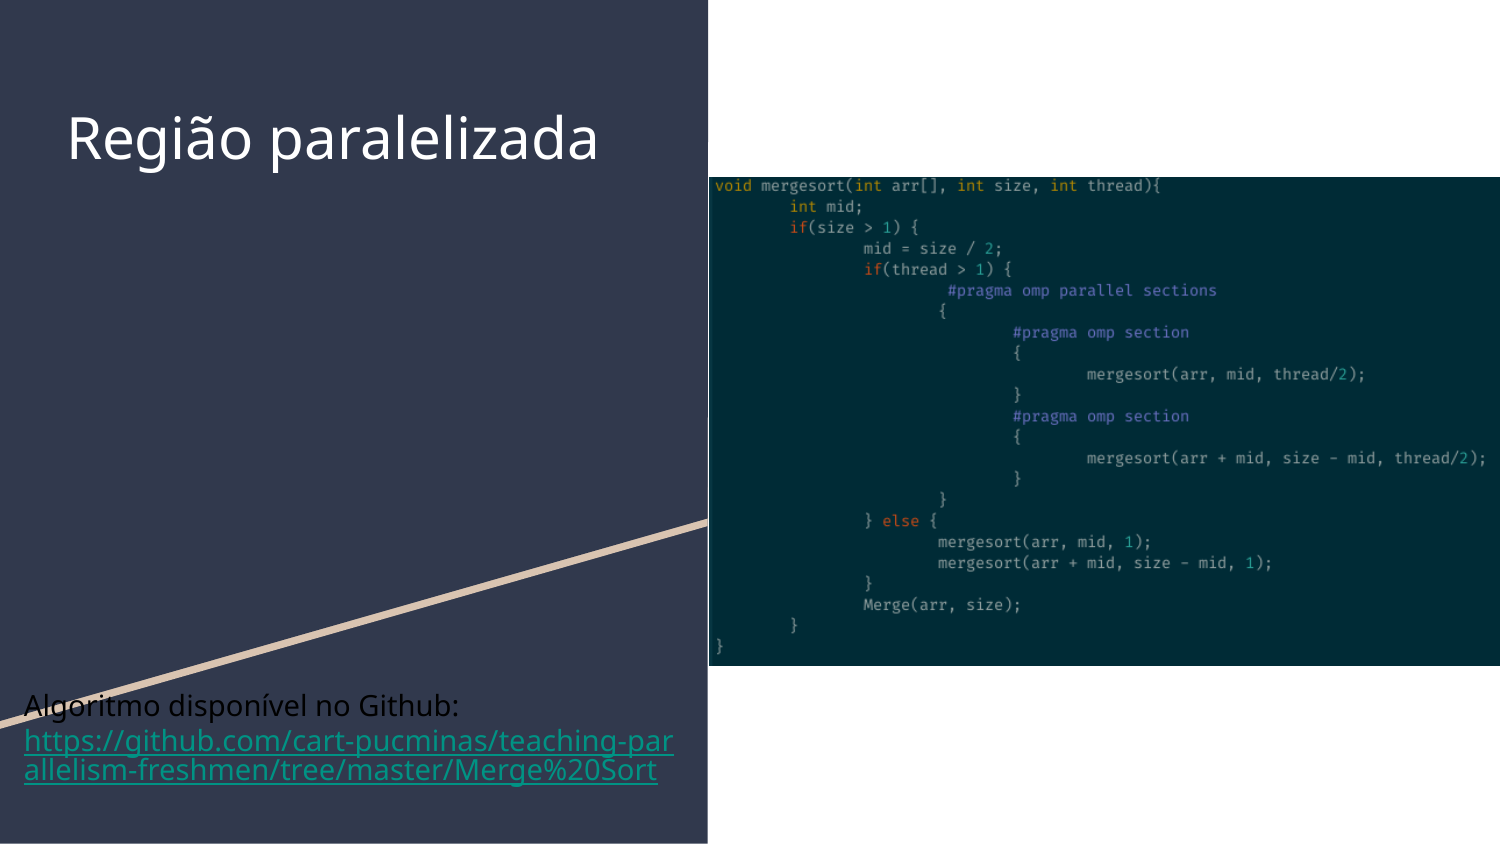

# Região paralelizada
Algoritmo disponível no Github: https://github.com/cart-pucminas/teaching-parallelism-freshmen/tree/master/Merge%20Sort